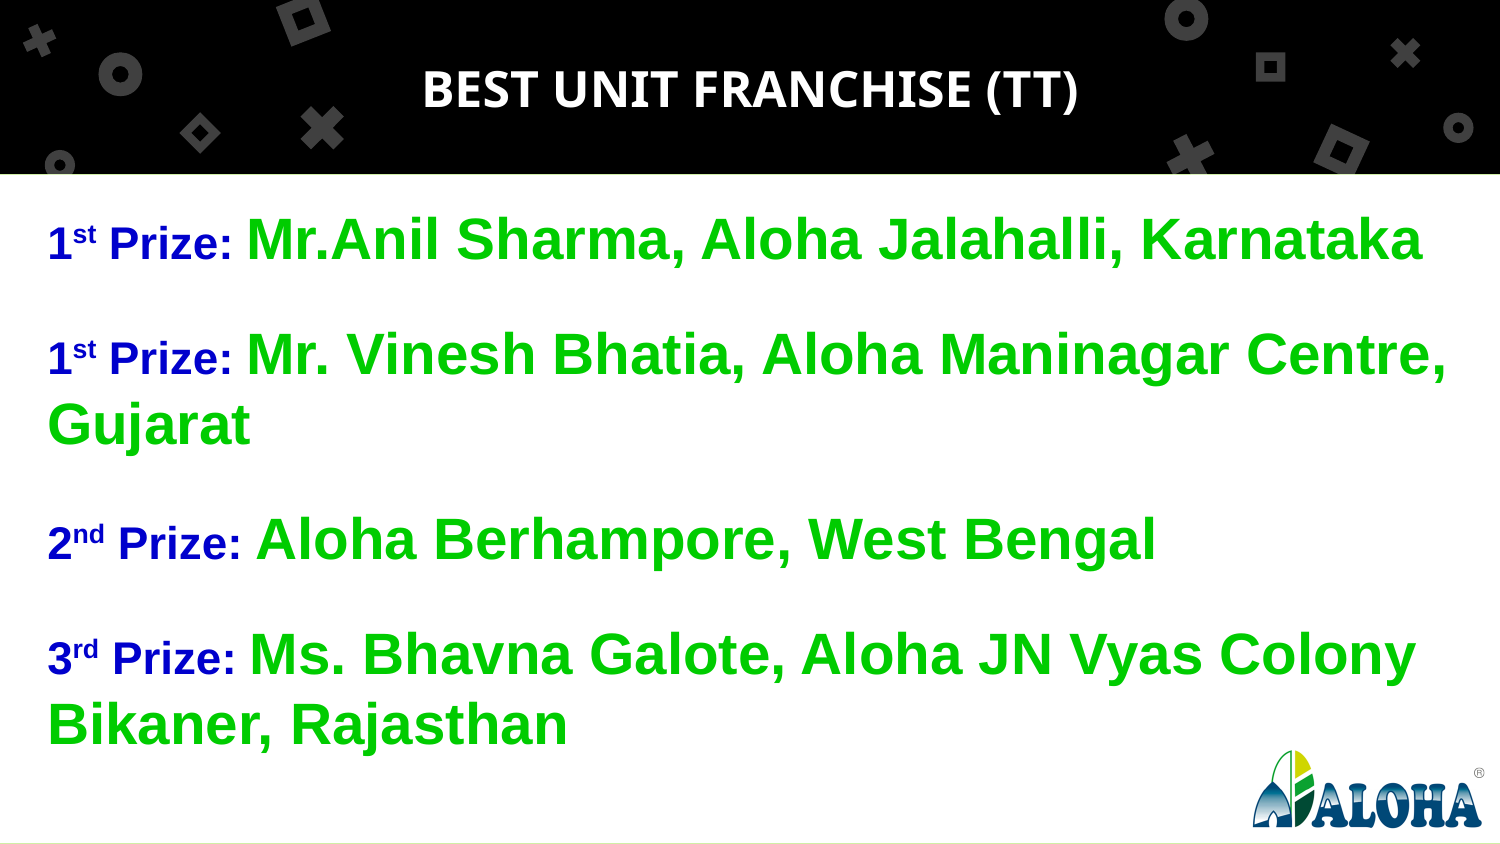

BEST UNIT FRANCHISE (TT)
1st Prize: Mr.Anil Sharma, Aloha Jalahalli, Karnataka
1st Prize: Mr. Vinesh Bhatia, Aloha Maninagar Centre, Gujarat
2nd Prize: Aloha Berhampore, West Bengal
3rd Prize: Ms. Bhavna Galote, Aloha JN Vyas Colony Bikaner, Rajasthan